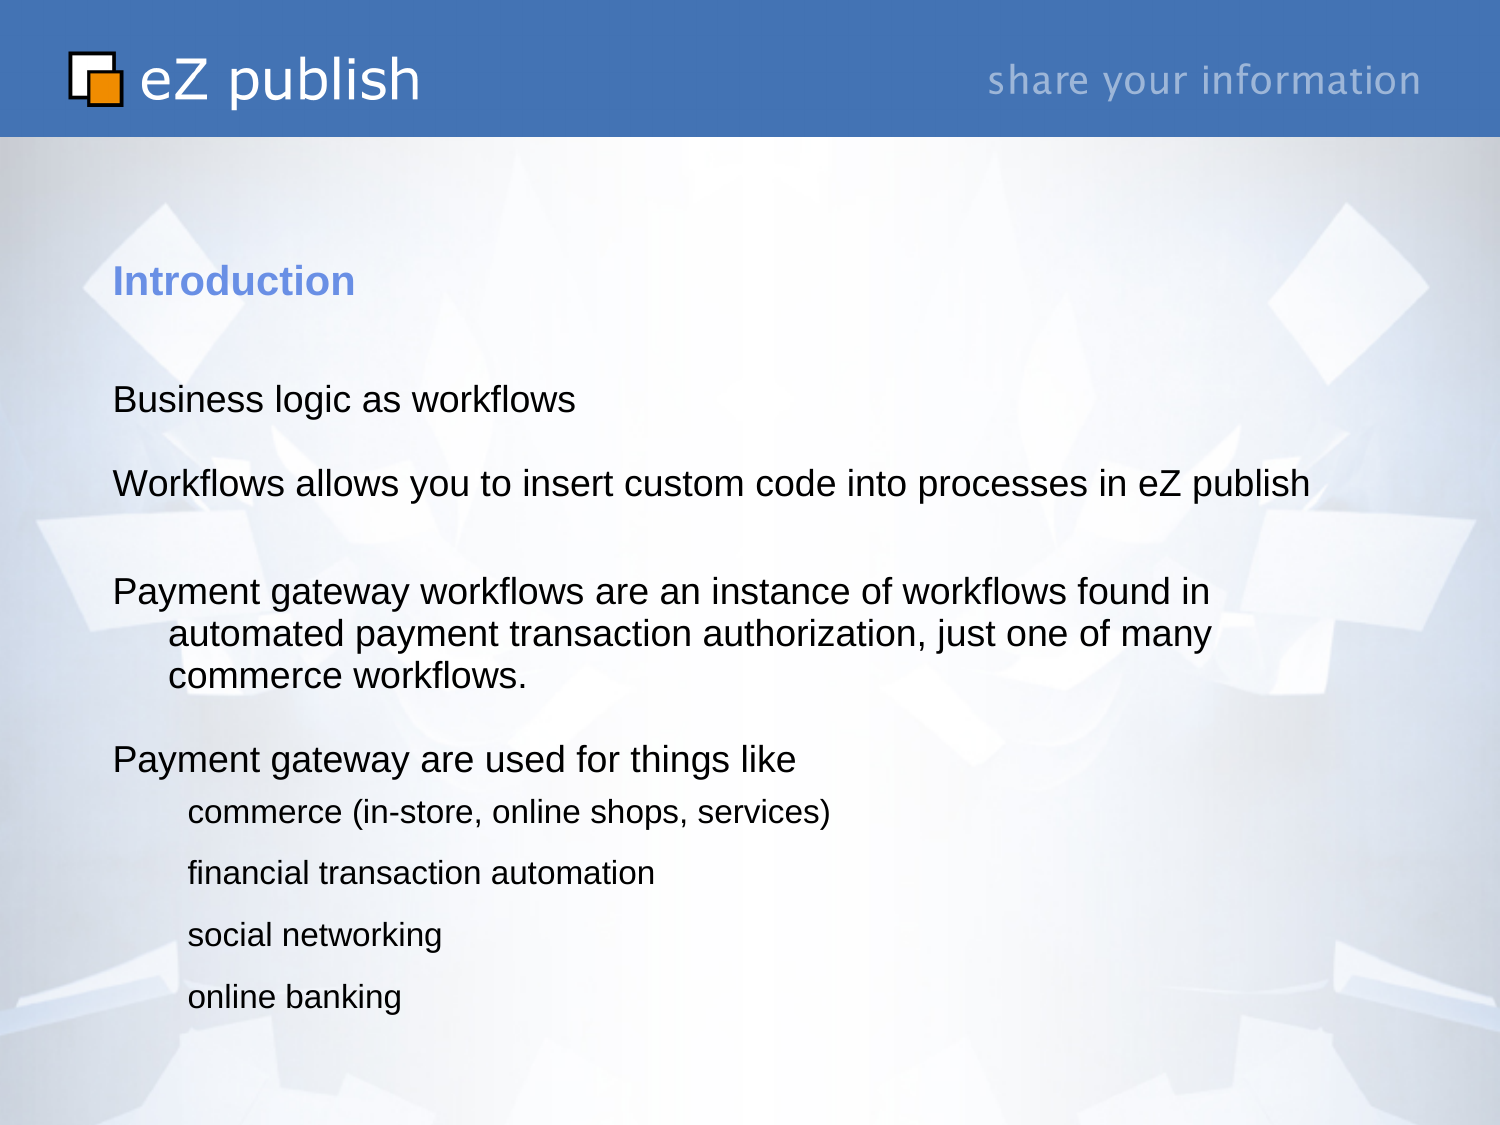

# Introduction
Business logic as workflows
Workflows allows you to insert custom code into processes in eZ publish
Payment gateway workflows are an instance of workflows found in automated payment transaction authorization, just one of many commerce workflows.
Payment gateway are used for things like
commerce (in-store, online shops, services)
financial transaction automation
social networking
online banking